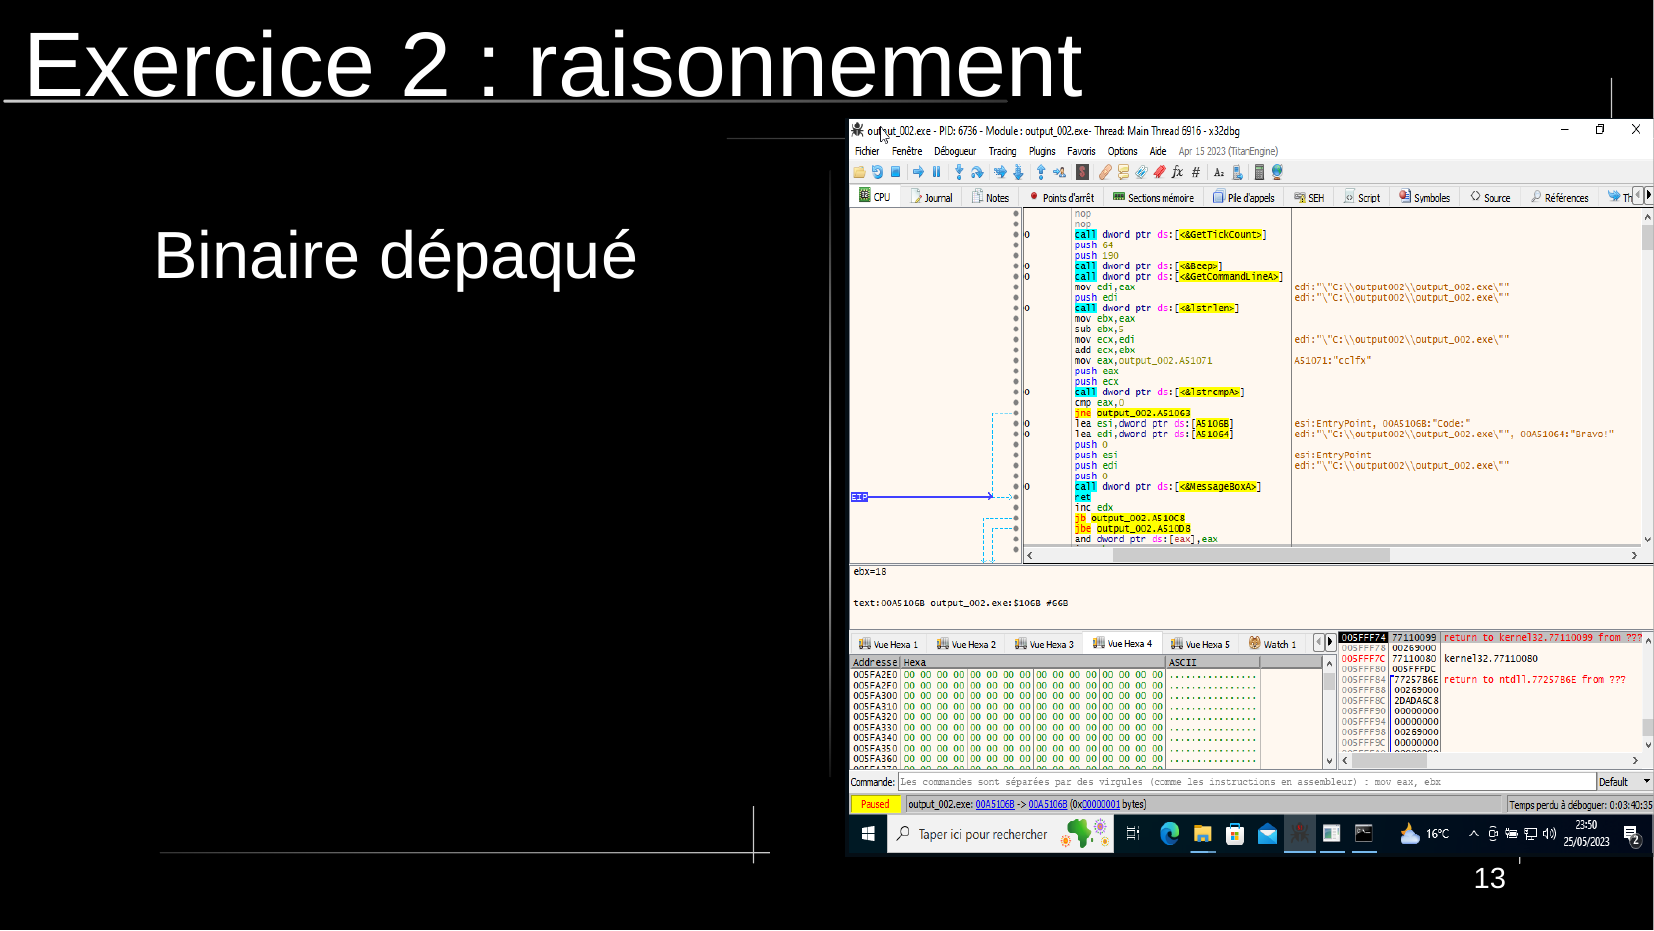

# Exercice 2 : raisonnement
Binaire dépaqué
13